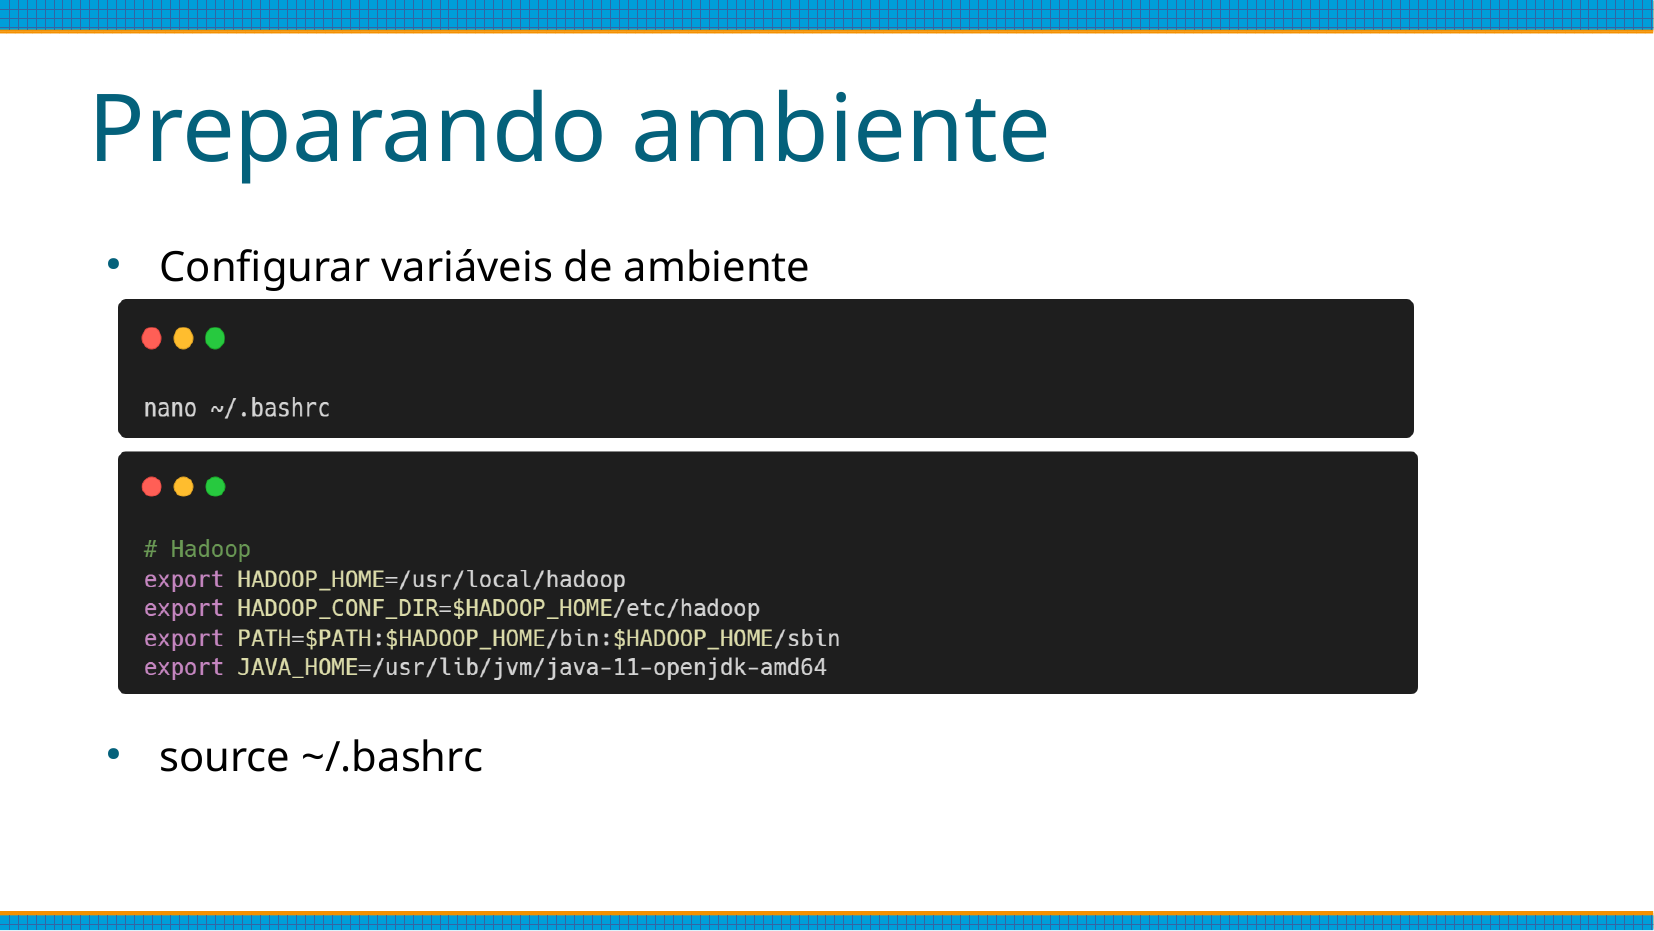

# Preparando ambiente
Configurar variáveis de ambiente
source ~/.bashrc